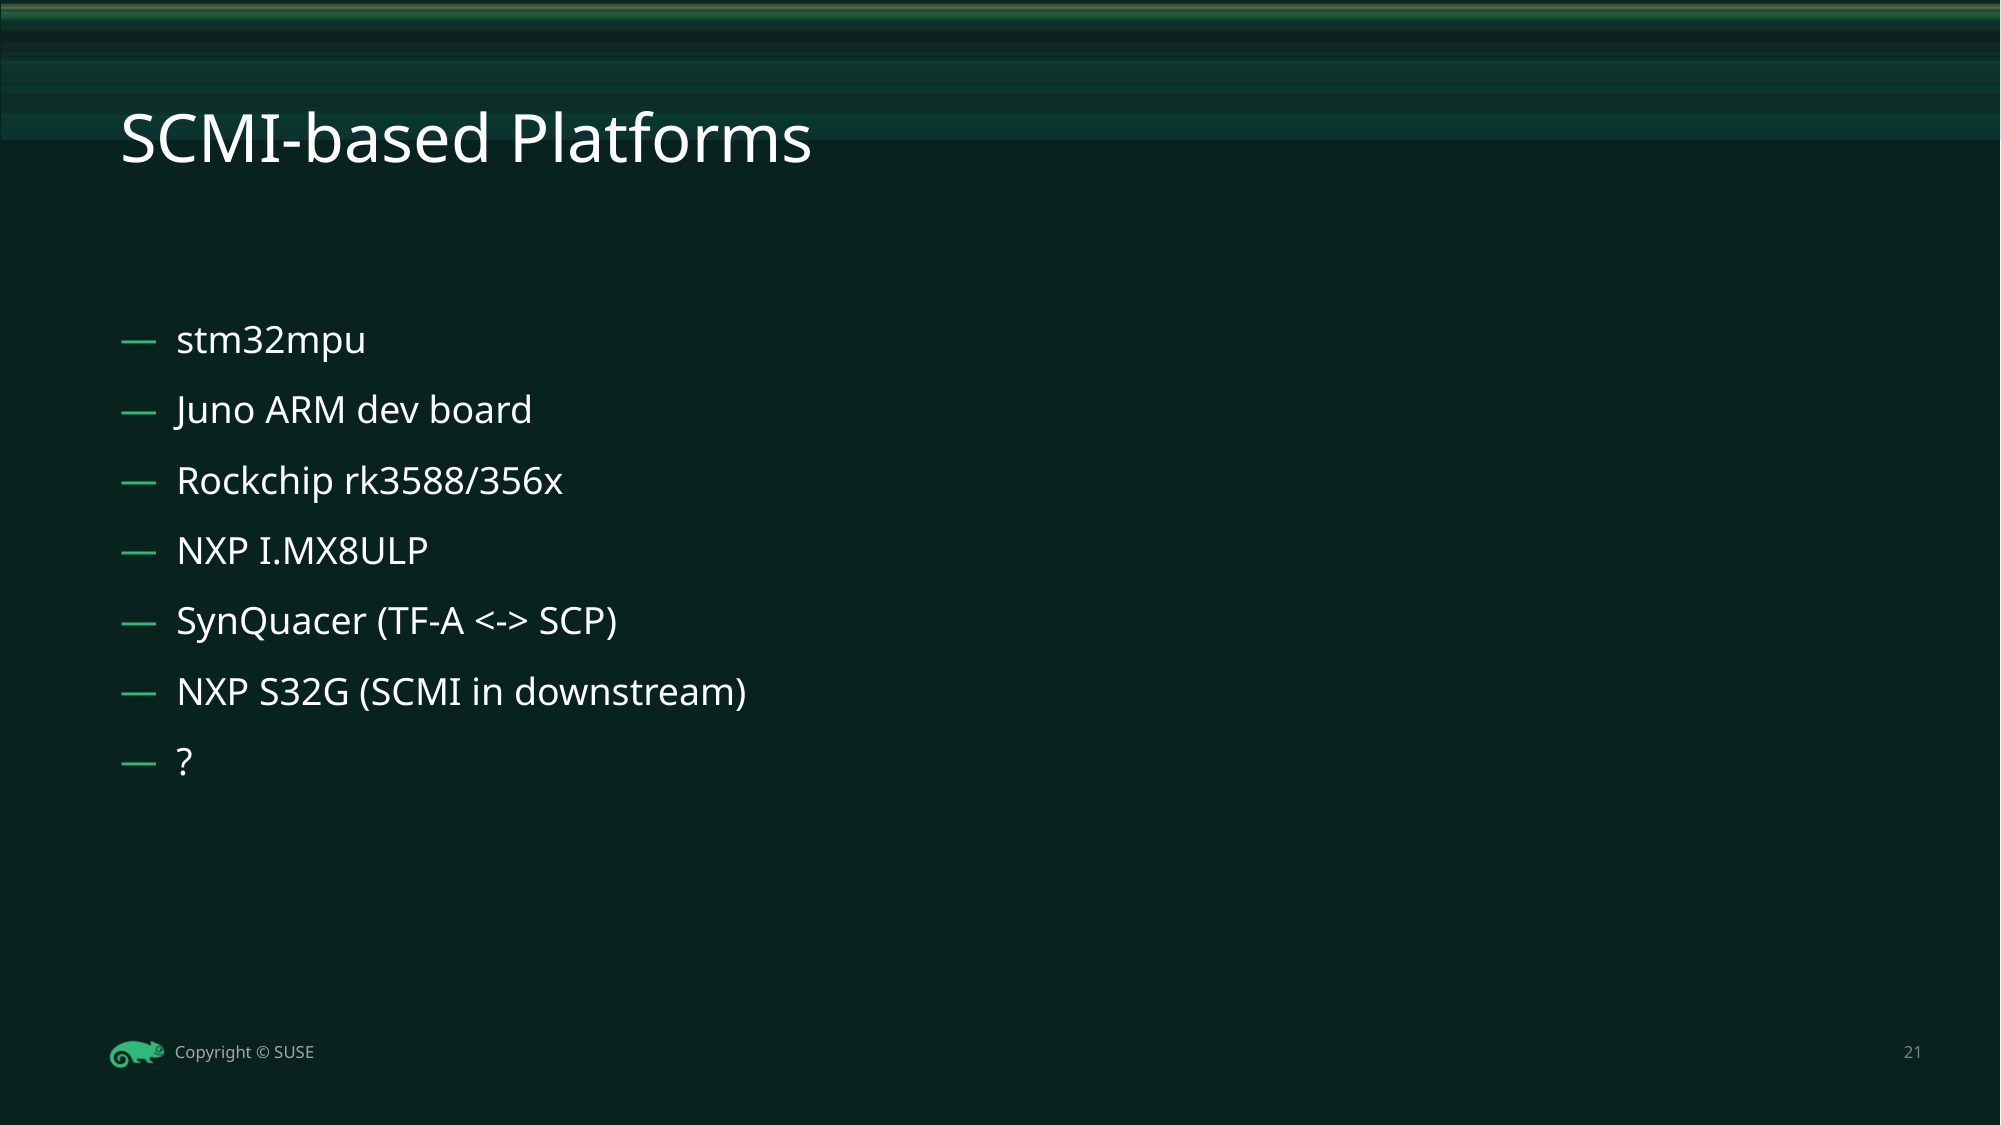

SCMI-based Platforms
# stm32mpu
Juno ARM dev board
Rockchip rk3588/356x
NXP I.MX8ULP
SynQuacer (TF-A <-> SCP)
NXP S32G (SCMI in downstream)
?
21